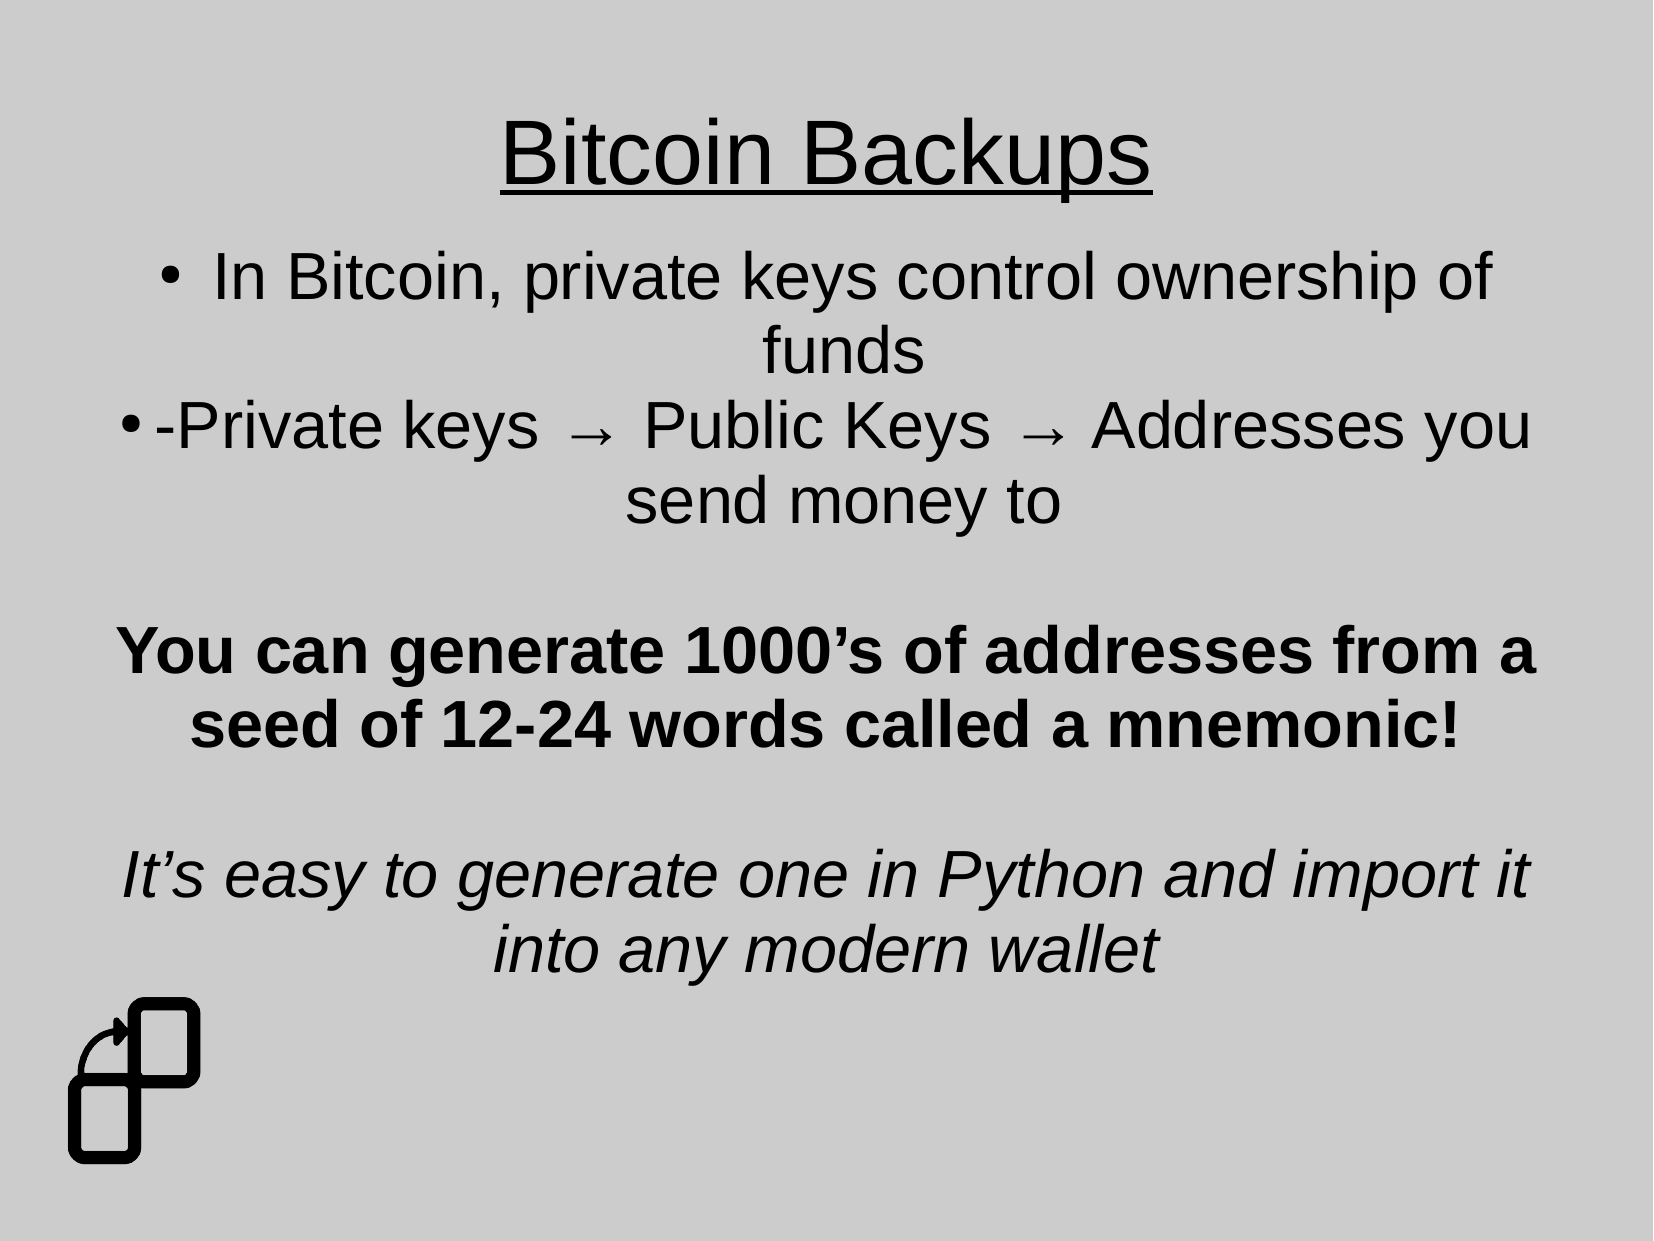

# Bitcoin Backups
 In Bitcoin, private keys control ownership of funds
-Private keys → Public Keys → Addresses you send money to
You can generate 1000’s of addresses from a seed of 12-24 words called a mnemonic!
It’s easy to generate one in Python and import it into any modern wallet